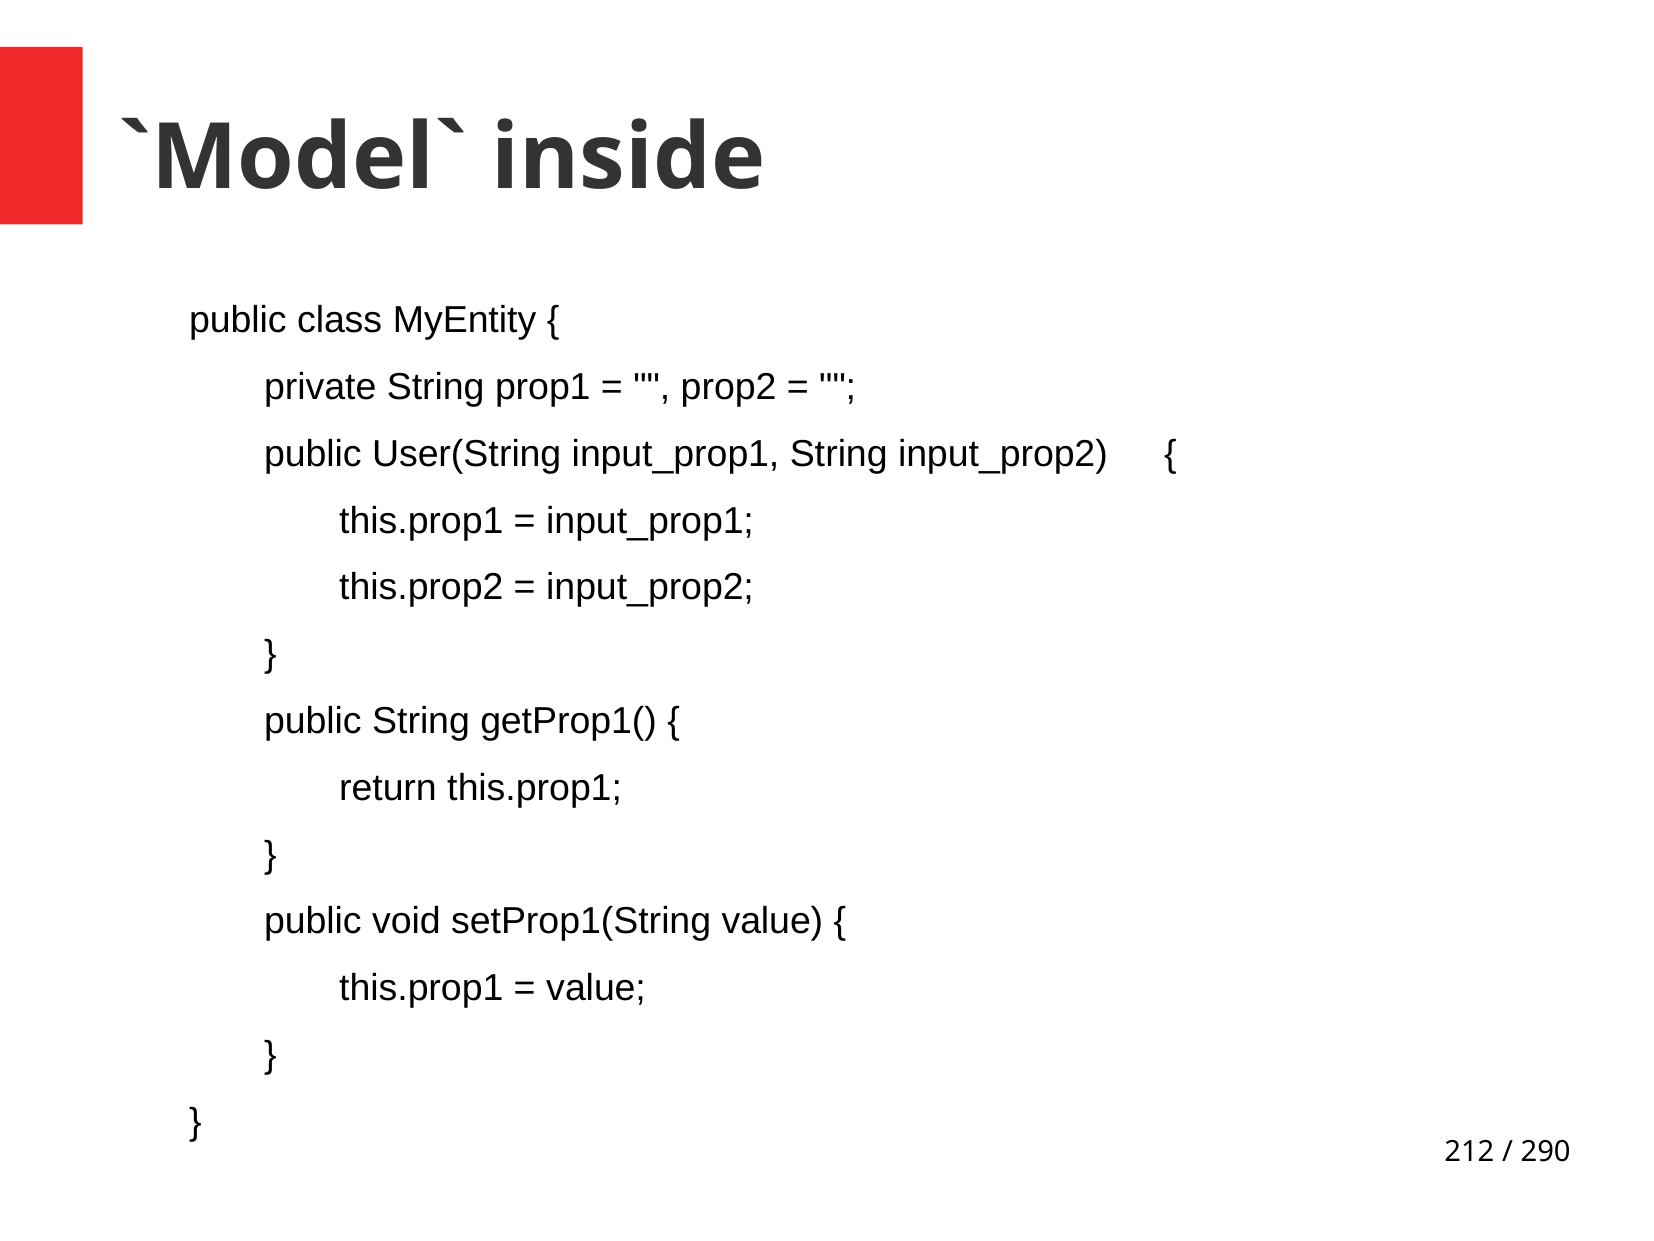

# `Model` inside
public class MyEntity {
	private String prop1 = "", prop2 = "";
	public User(String input_prop1, String input_prop2) 	{
		this.prop1 = input_prop1;
		this.prop2 = input_prop2;
	}
	public String getProp1() {
 		return this.prop1;
	}
	public void setProp1(String value) {
 		this.prop1 = value;
	}
}
212